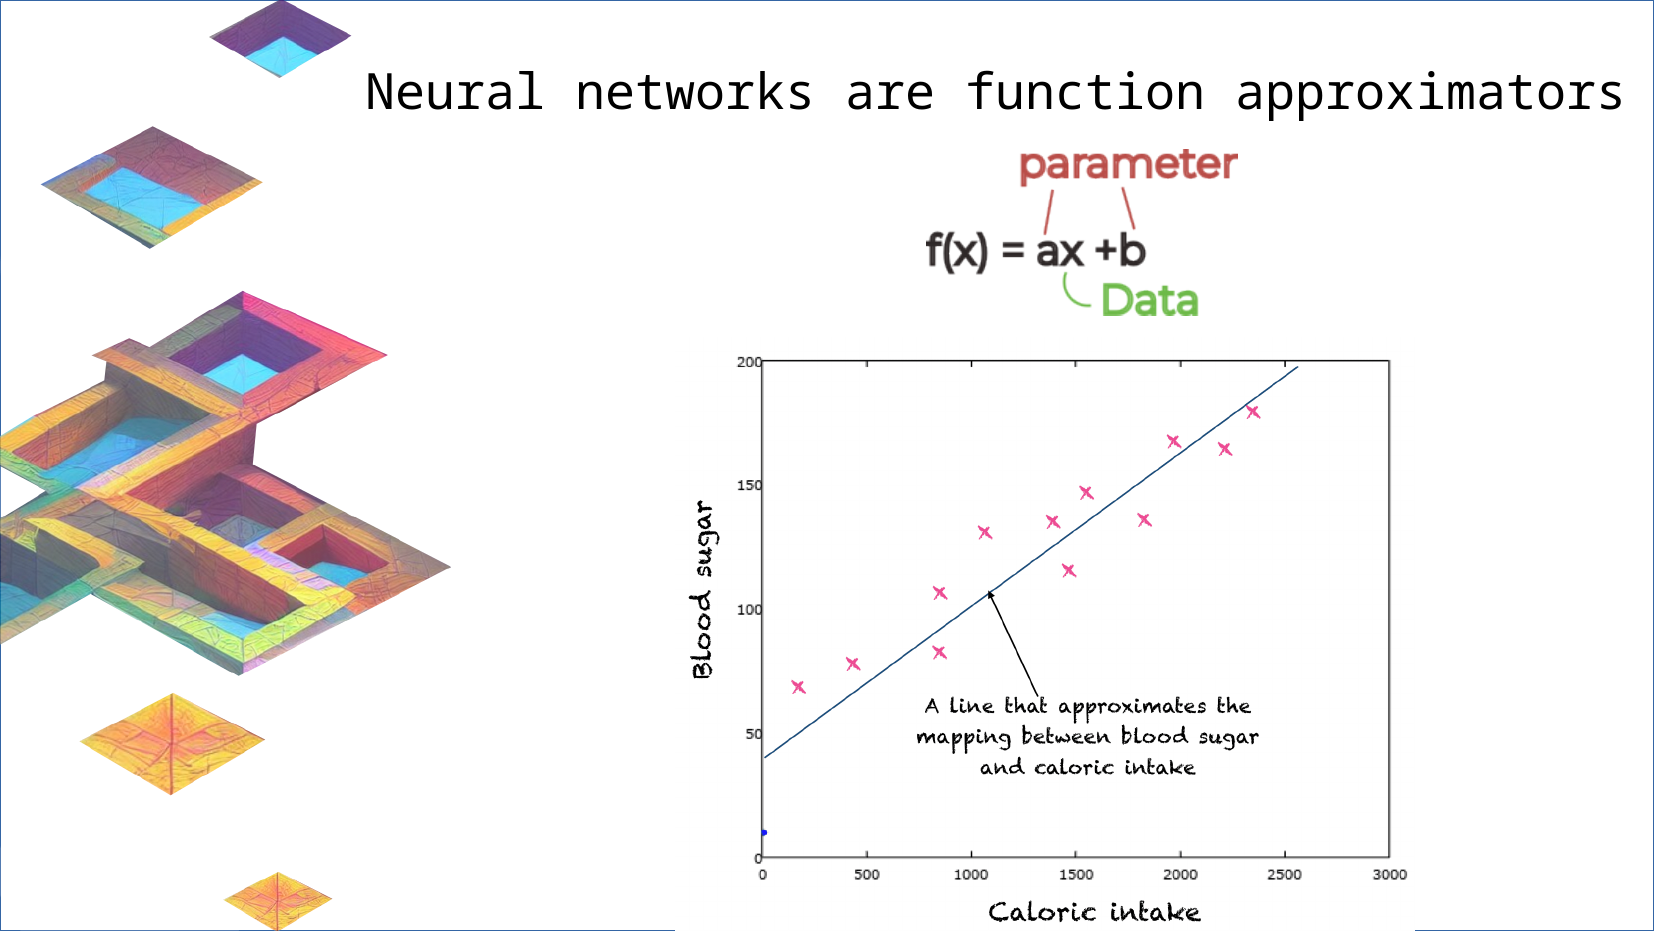

# Neural networks are function approximators
The quality of example values (our dataset) highly influences the outcome quality
Functions are less or more complex to approximate, depends on the underlying “true” function